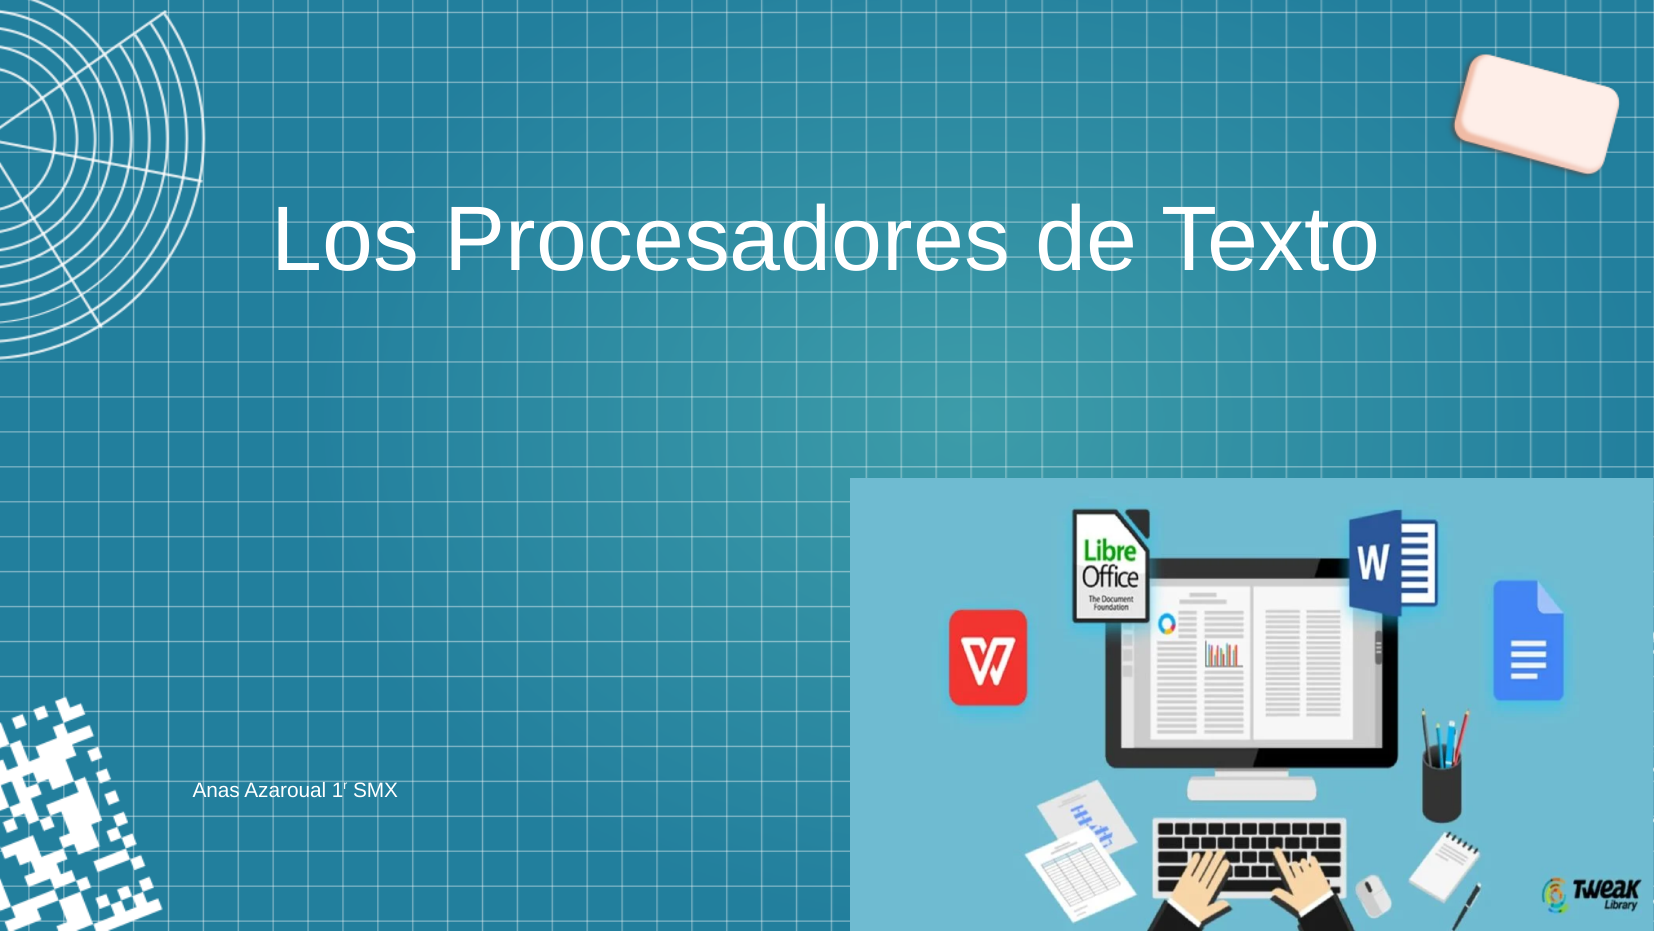

# Los Procesadores de Texto
Anas Azaroual 1r SMX